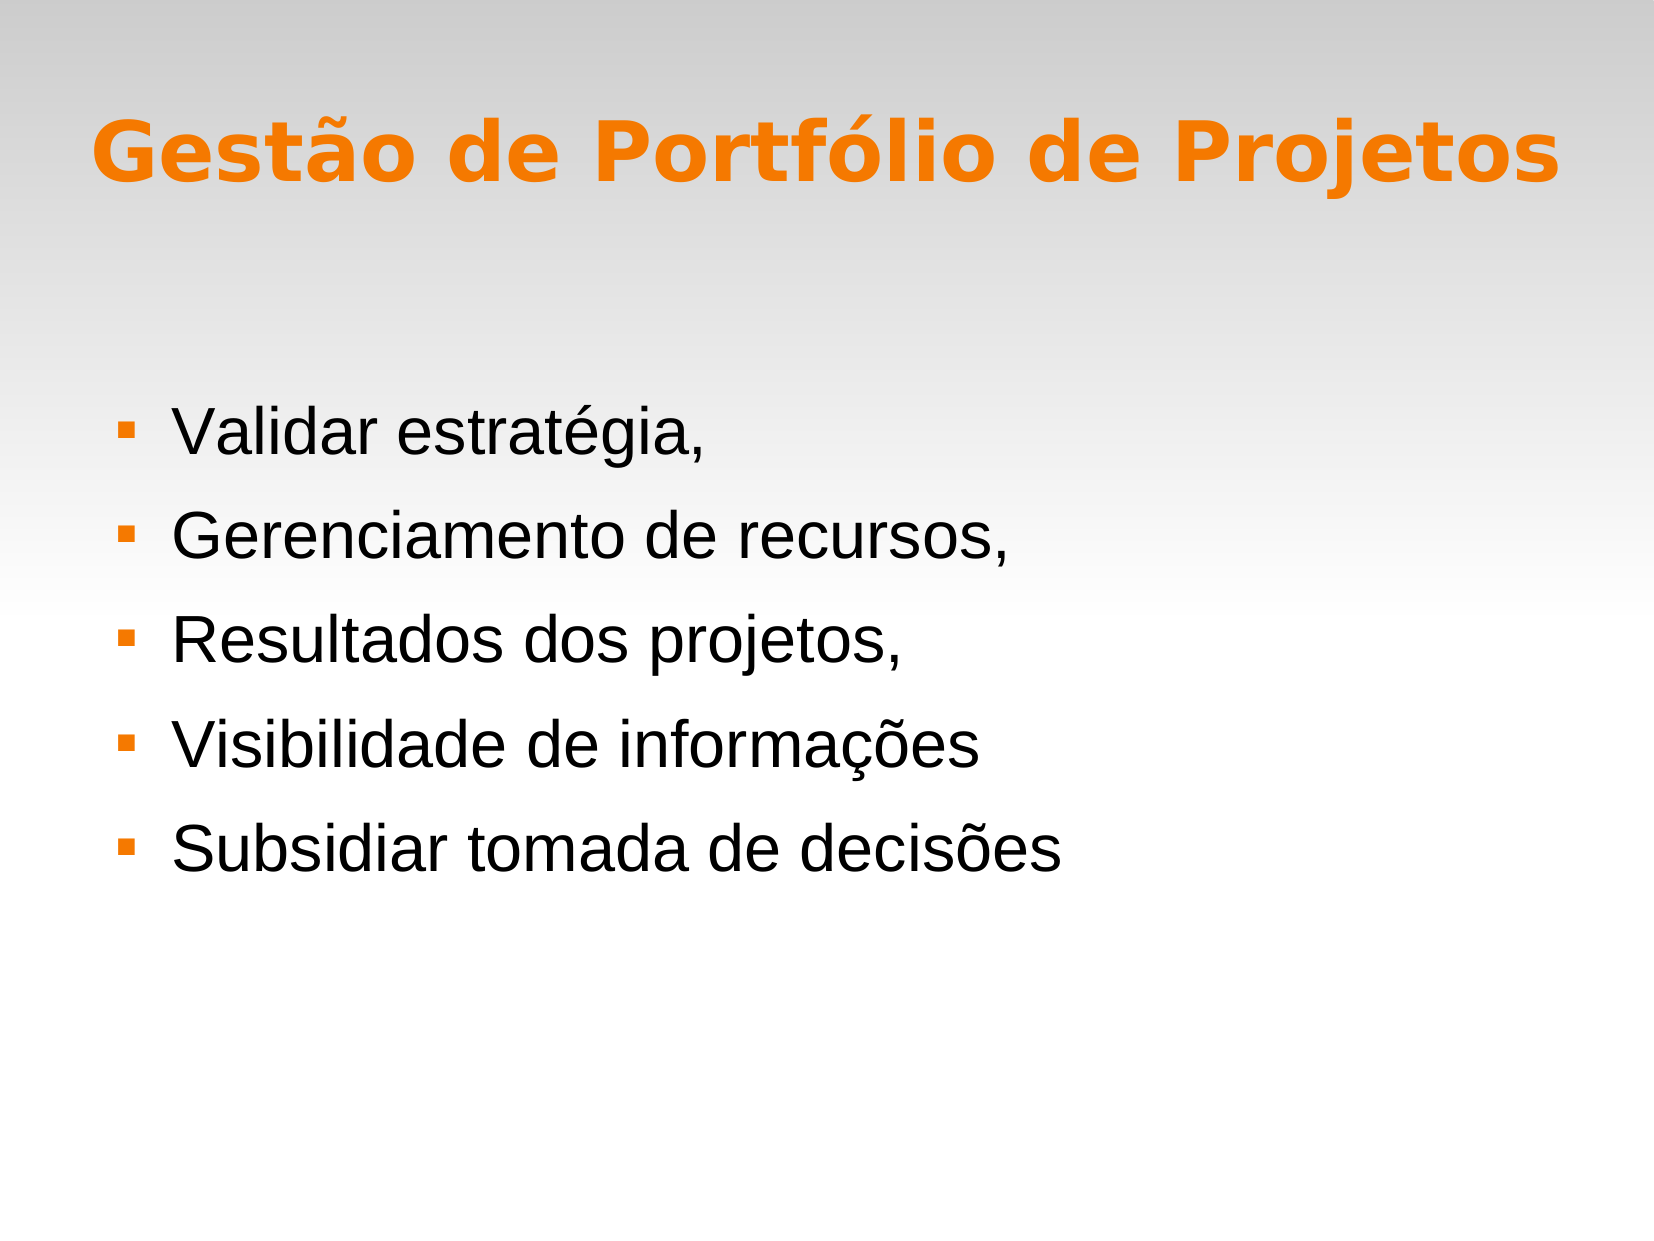

# Gestão de Portfólio de Projetos
Validar estratégia,
Gerenciamento de recursos,
Resultados dos projetos,
Visibilidade de informações
Subsidiar tomada de decisões